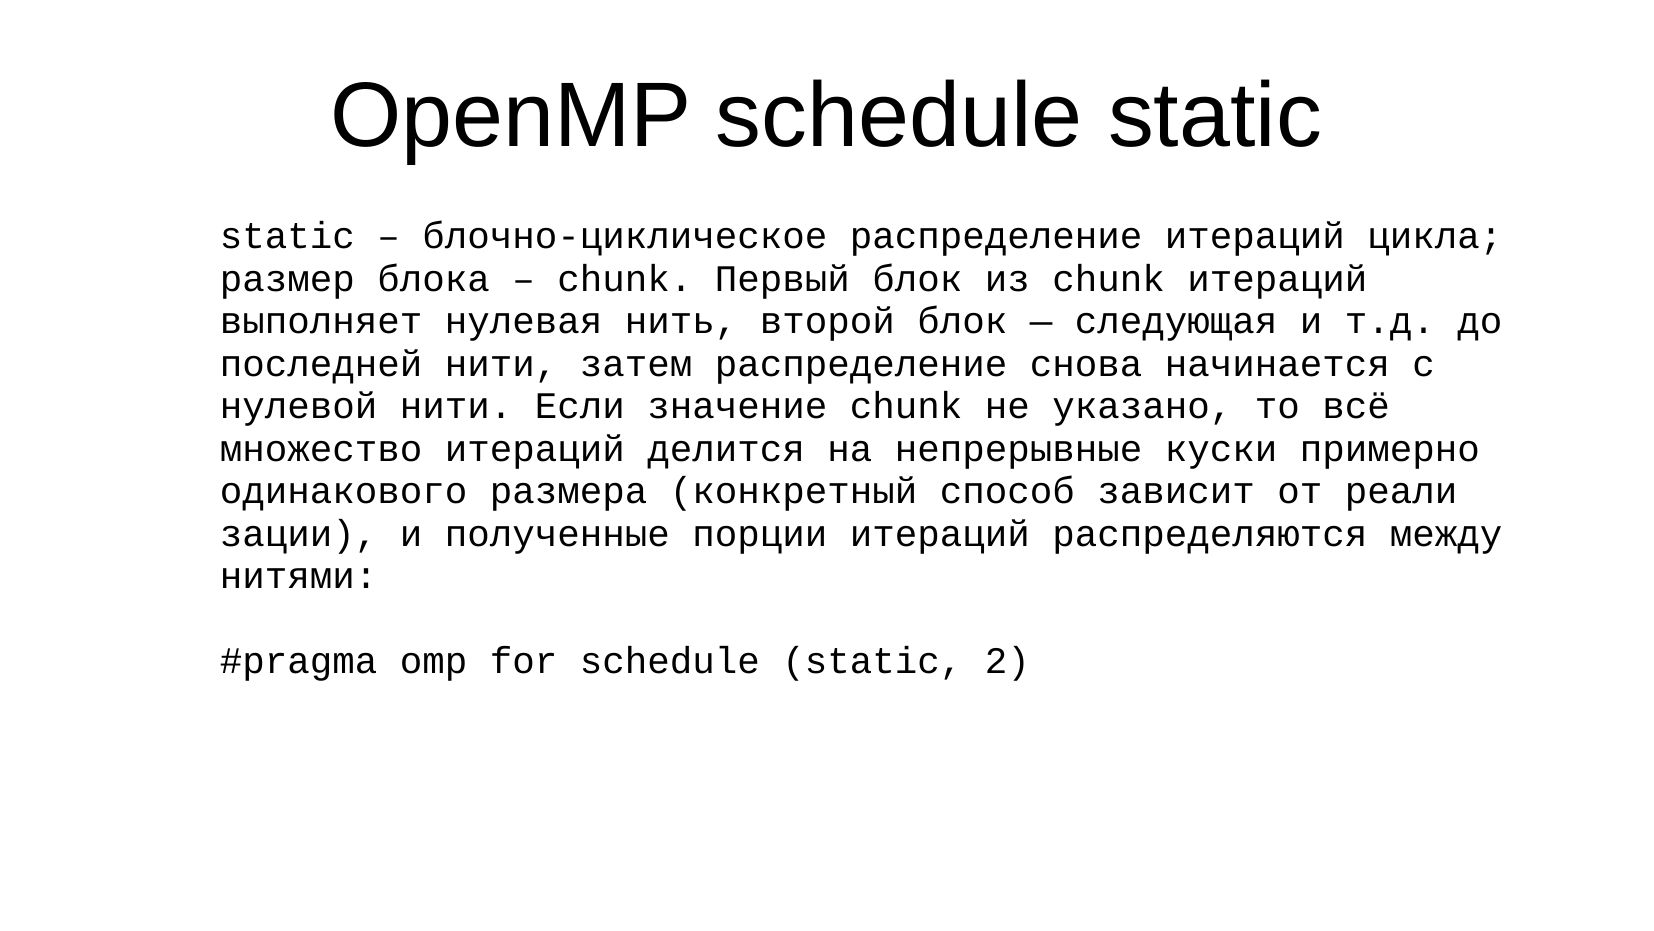

# OpenMP schedule static
static – блочно-циклическое распределение итераций цикла; размер блока – chunk. Первый блок из chunk итераций выполняет нулевая нить, второй блок — следующая и т.д. до последней нити, затем распределение снова начинается с нулевой нити. Если значение chunk не указано, то всё множество итераций делится на непрерывные куски примерно одинакового размера (конкретный способ зависит от реали зации), и полученные порции итераций распределяются между нитями:
#pragma omp for schedule (static, 2)